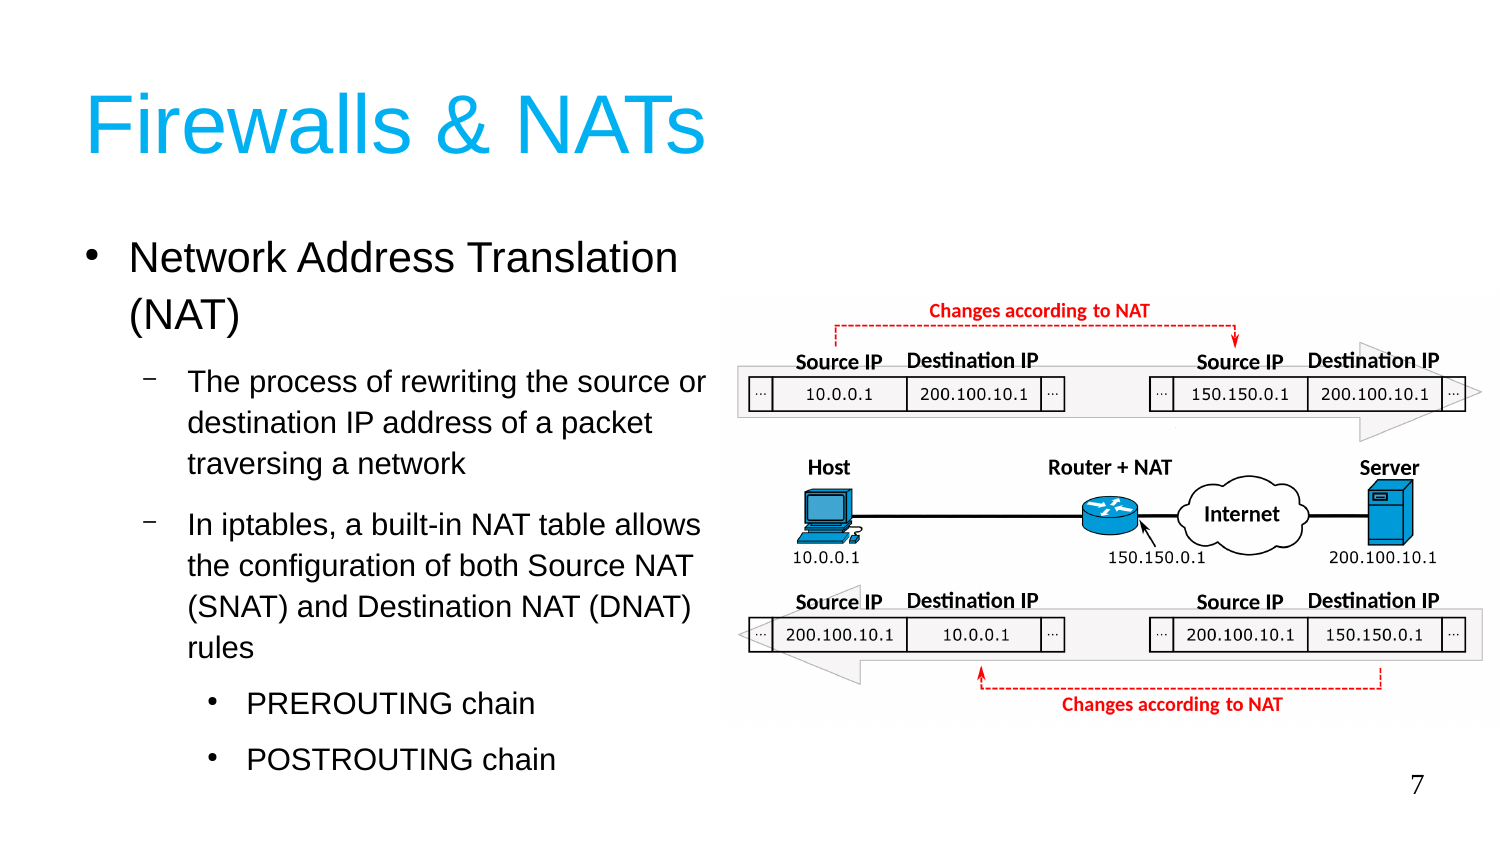

# Firewalls & NATs
Network Address Translation (NAT)
The process of rewriting the source or destination IP address of a packet traversing a network
In iptables, a built-in NAT table allows the configuration of both Source NAT (SNAT) and Destination NAT (DNAT) rules
PREROUTING chain
POSTROUTING chain
7